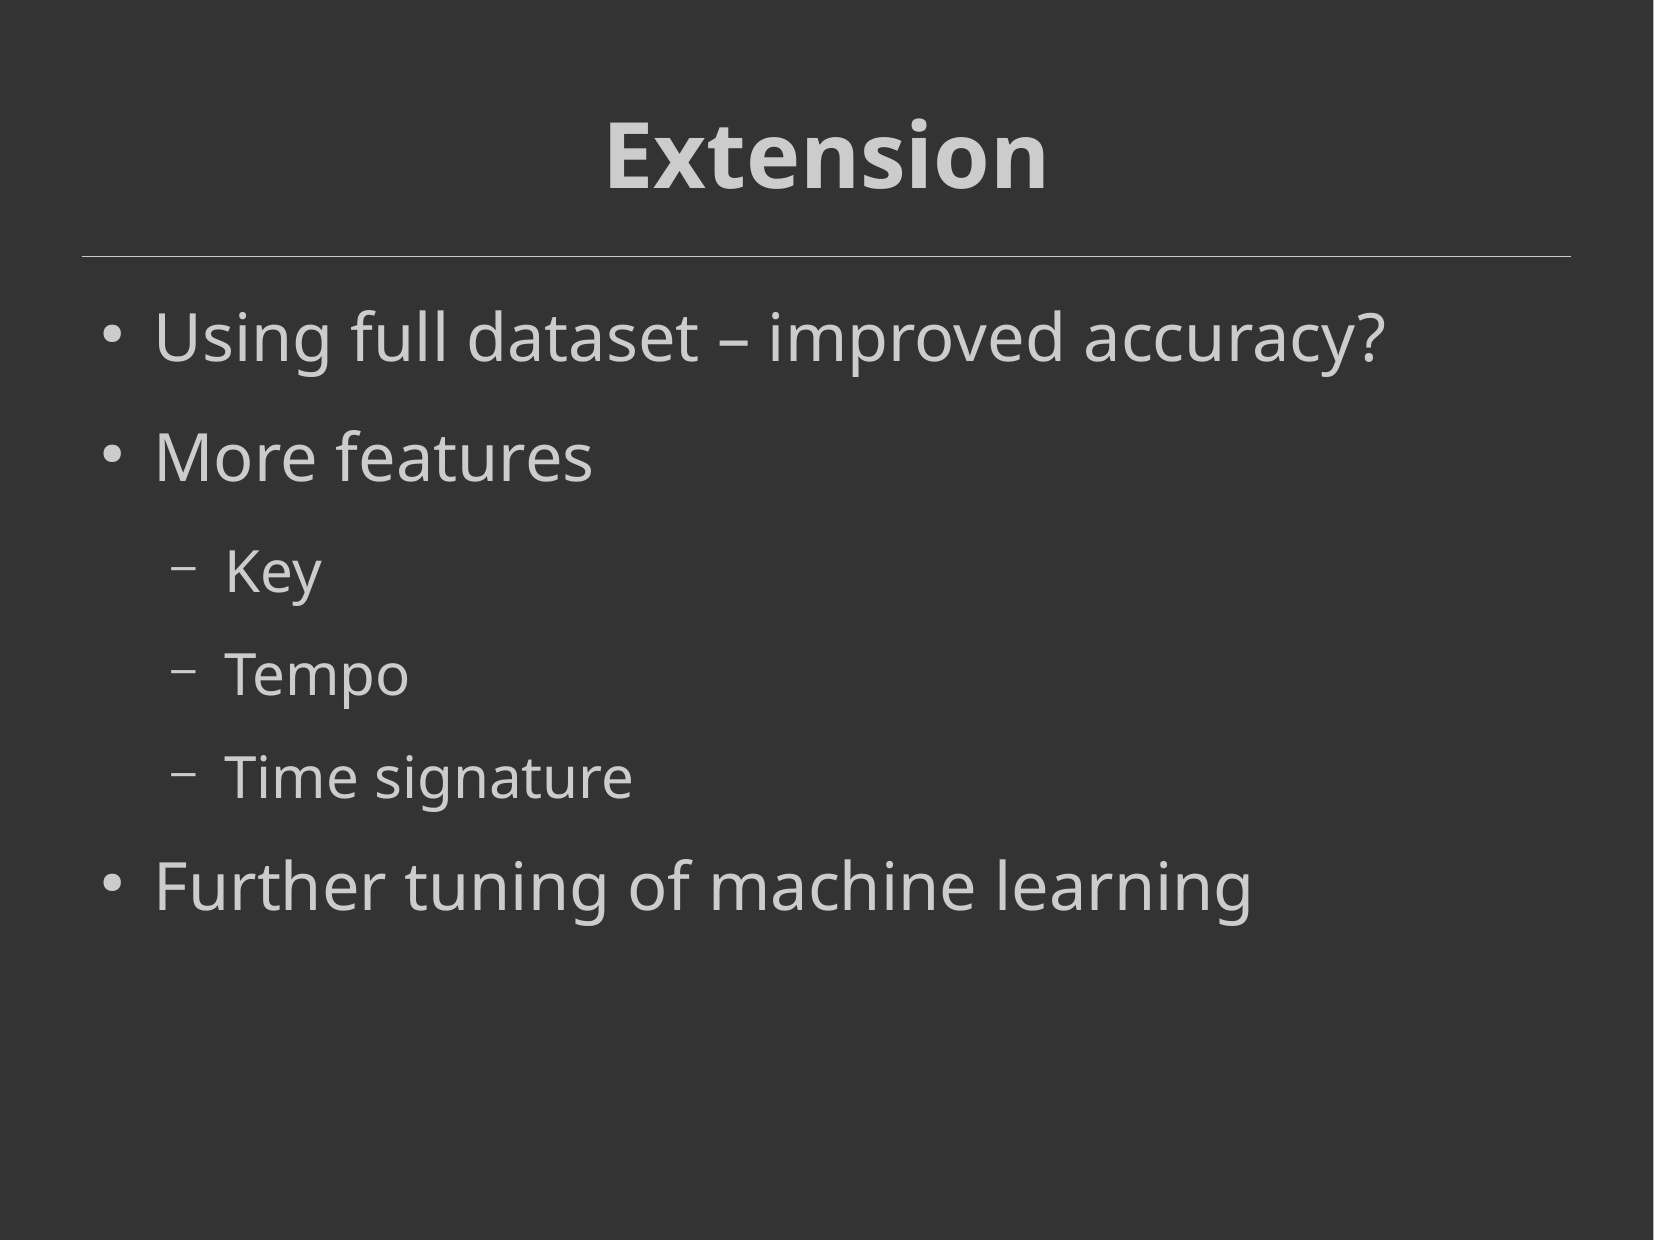

# Extension
Using full dataset – improved accuracy?
More features
Key
Tempo
Time signature
Further tuning of machine learning